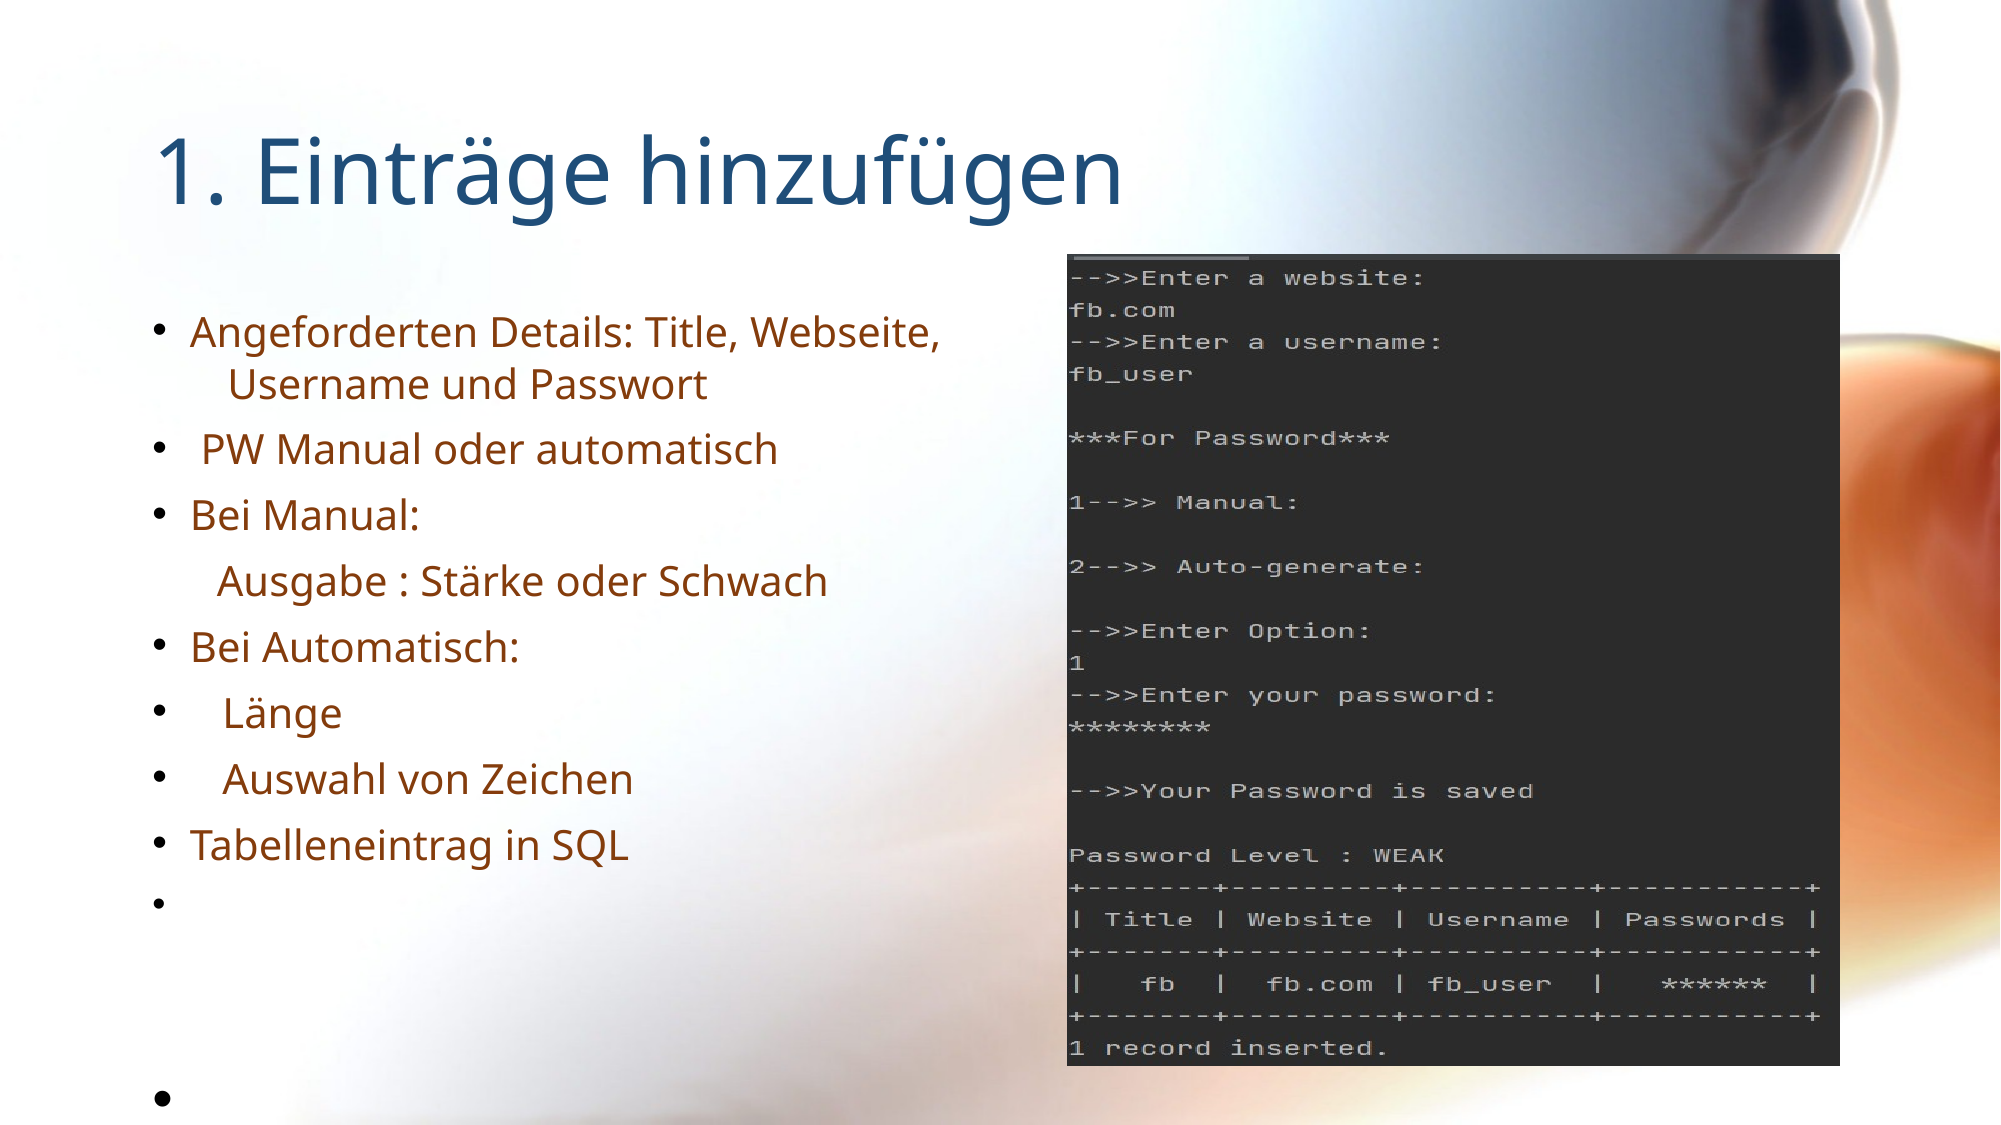

# 1. Einträge hinzufügen
Angeforderten Details: Title, Webseite, Username und Passwort
 PW Manual oder automatisch
Bei Manual:
 Ausgabe : Stärke oder Schwach
Bei Automatisch:
 Länge
 Auswahl von Zeichen
Tabelleneintrag in SQL